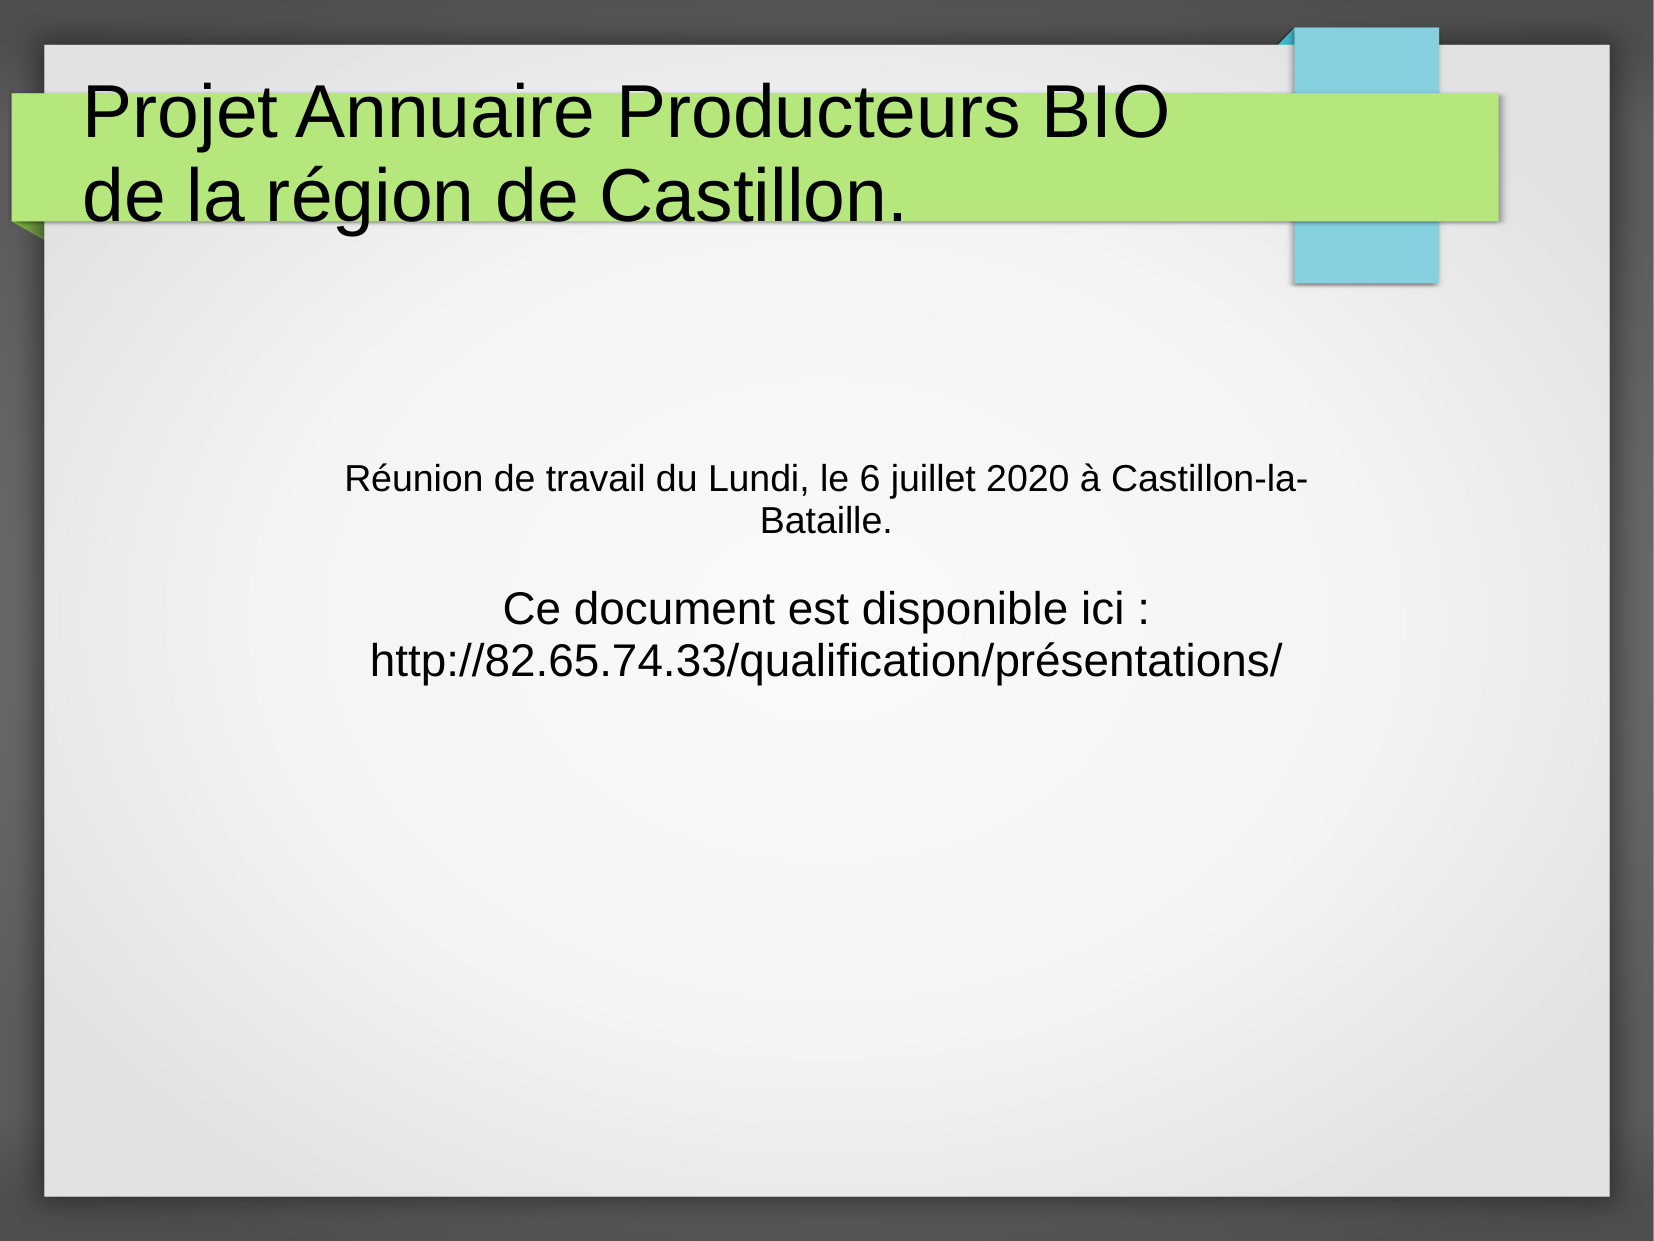

# Projet Annuaire Producteurs BIO de la région de Castillon.
Réunion de travail du Lundi, le 6 juillet 2020 à Castillon-la-Bataille.
Ce document est disponible ici : http://82.65.74.33/qualification/présentations/